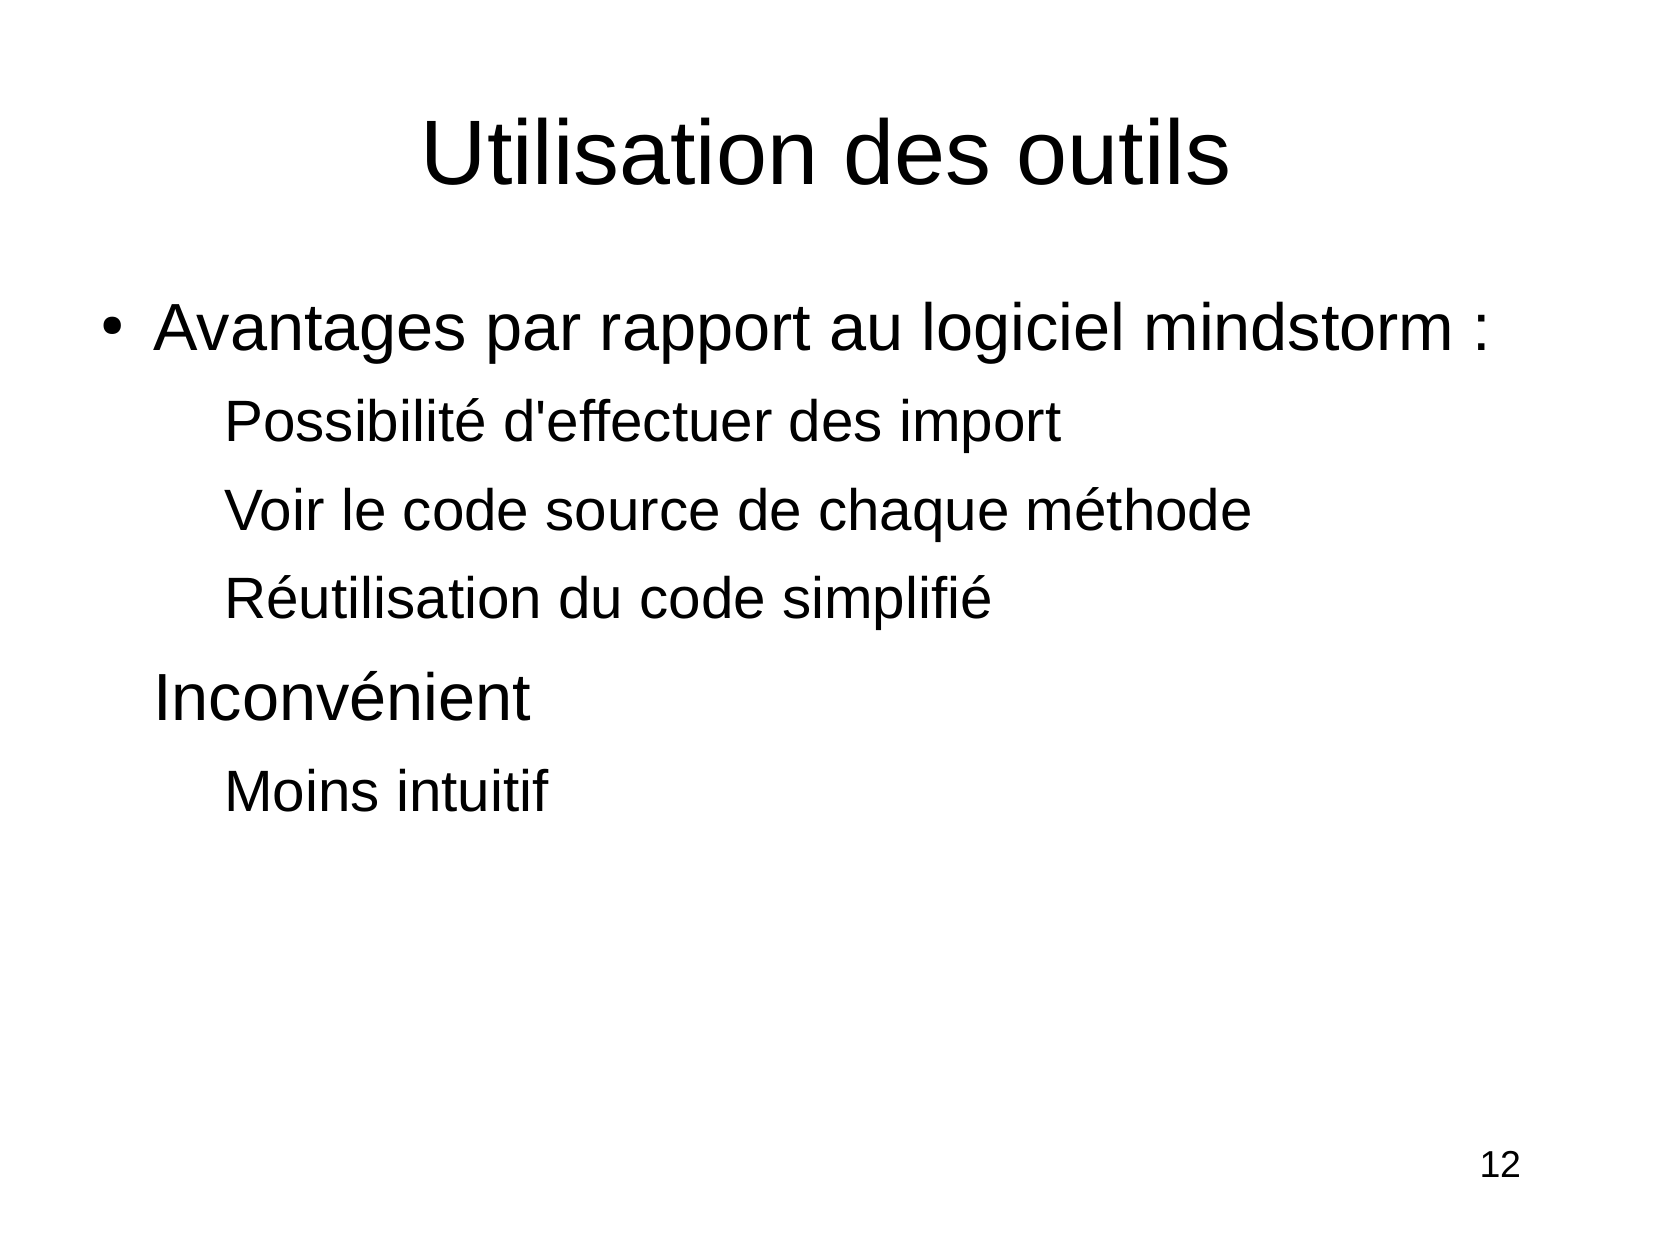

# Utilisation des outils
Avantages par rapport au logiciel mindstorm :
Possibilité d'effectuer des import
Voir le code source de chaque méthode
Réutilisation du code simplifié
Inconvénient
Moins intuitif